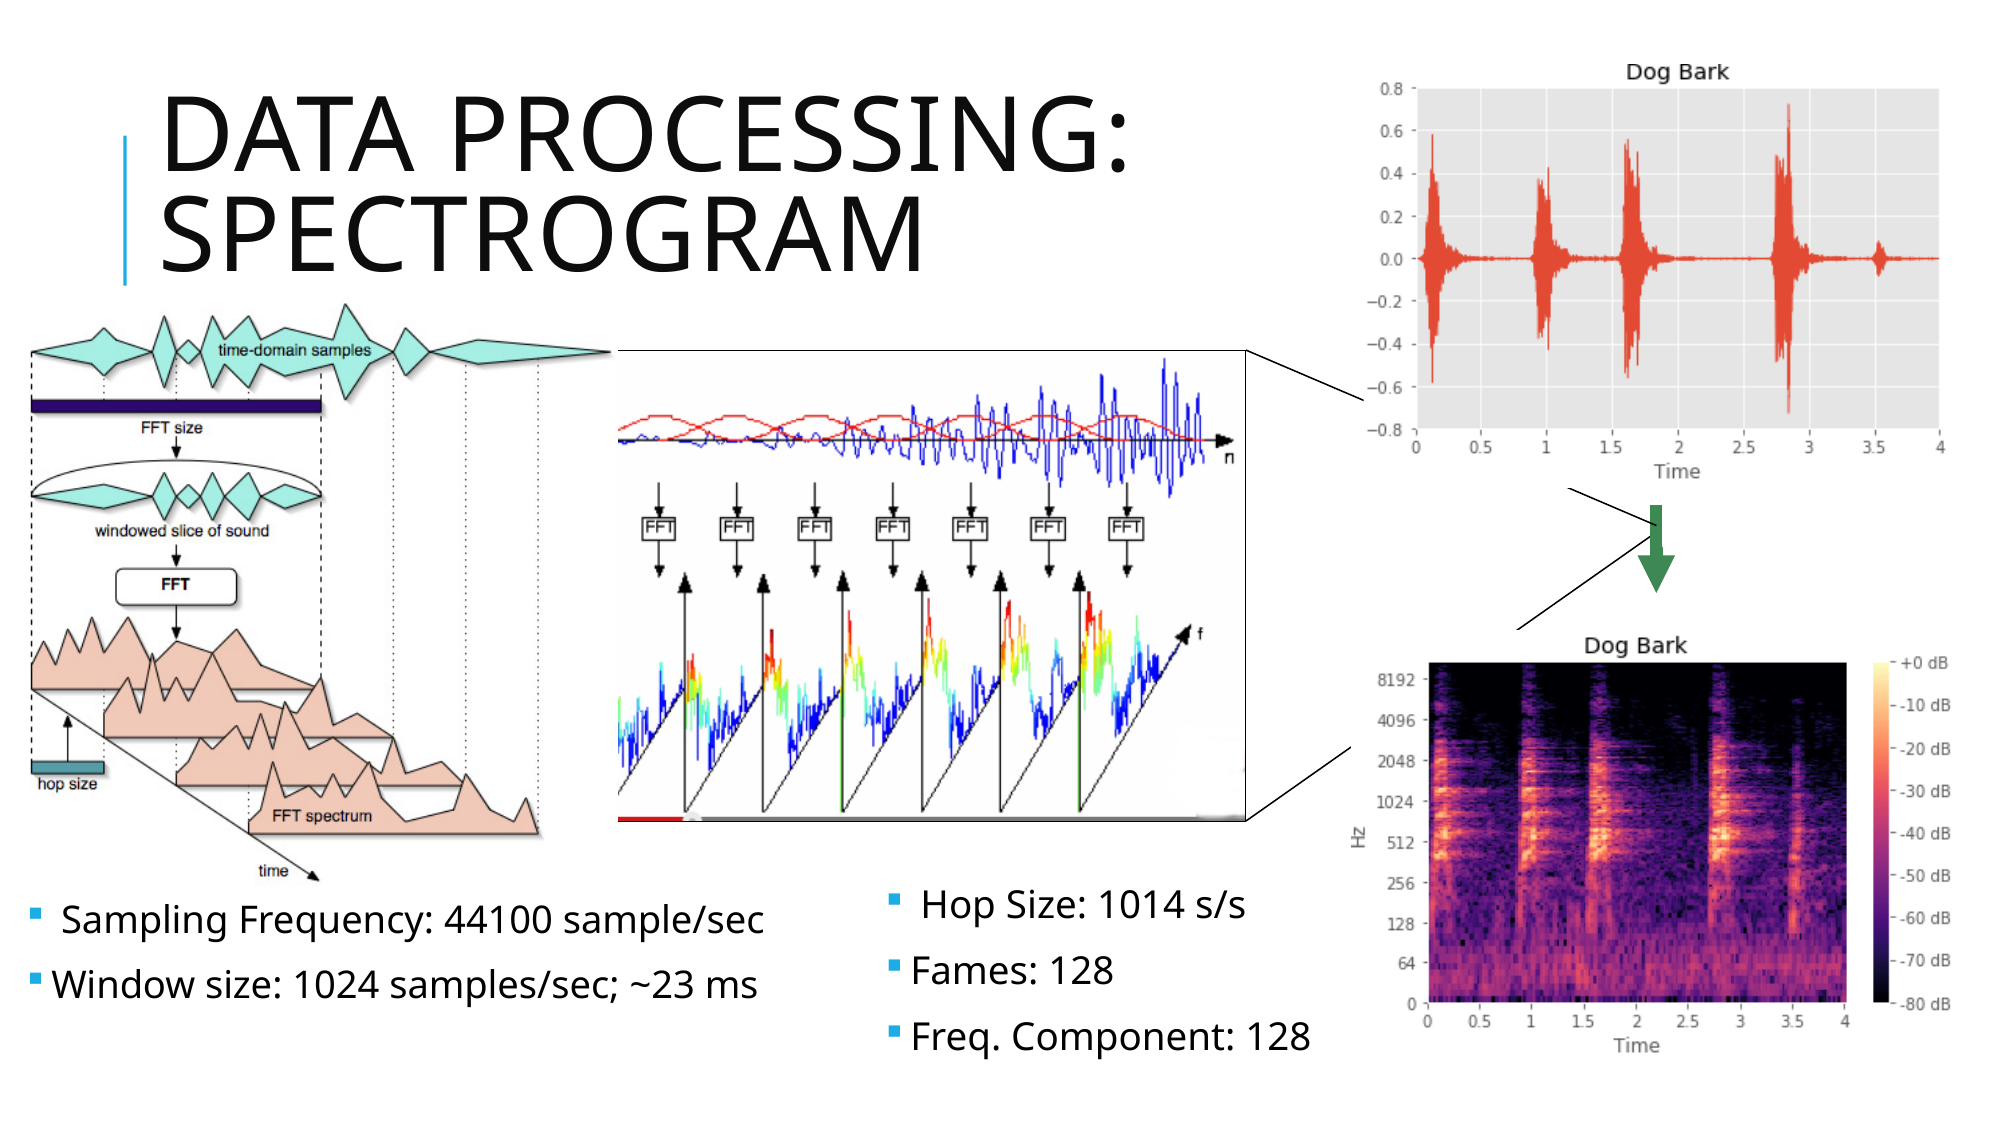

# Data processing: Spectrogram
 Hop Size: 1014 s/s
 Fames: 128
 Freq. Component: 128
 Sampling Frequency: 44100 sample/sec
 Window size: 1024 samples/sec; ~23 ms